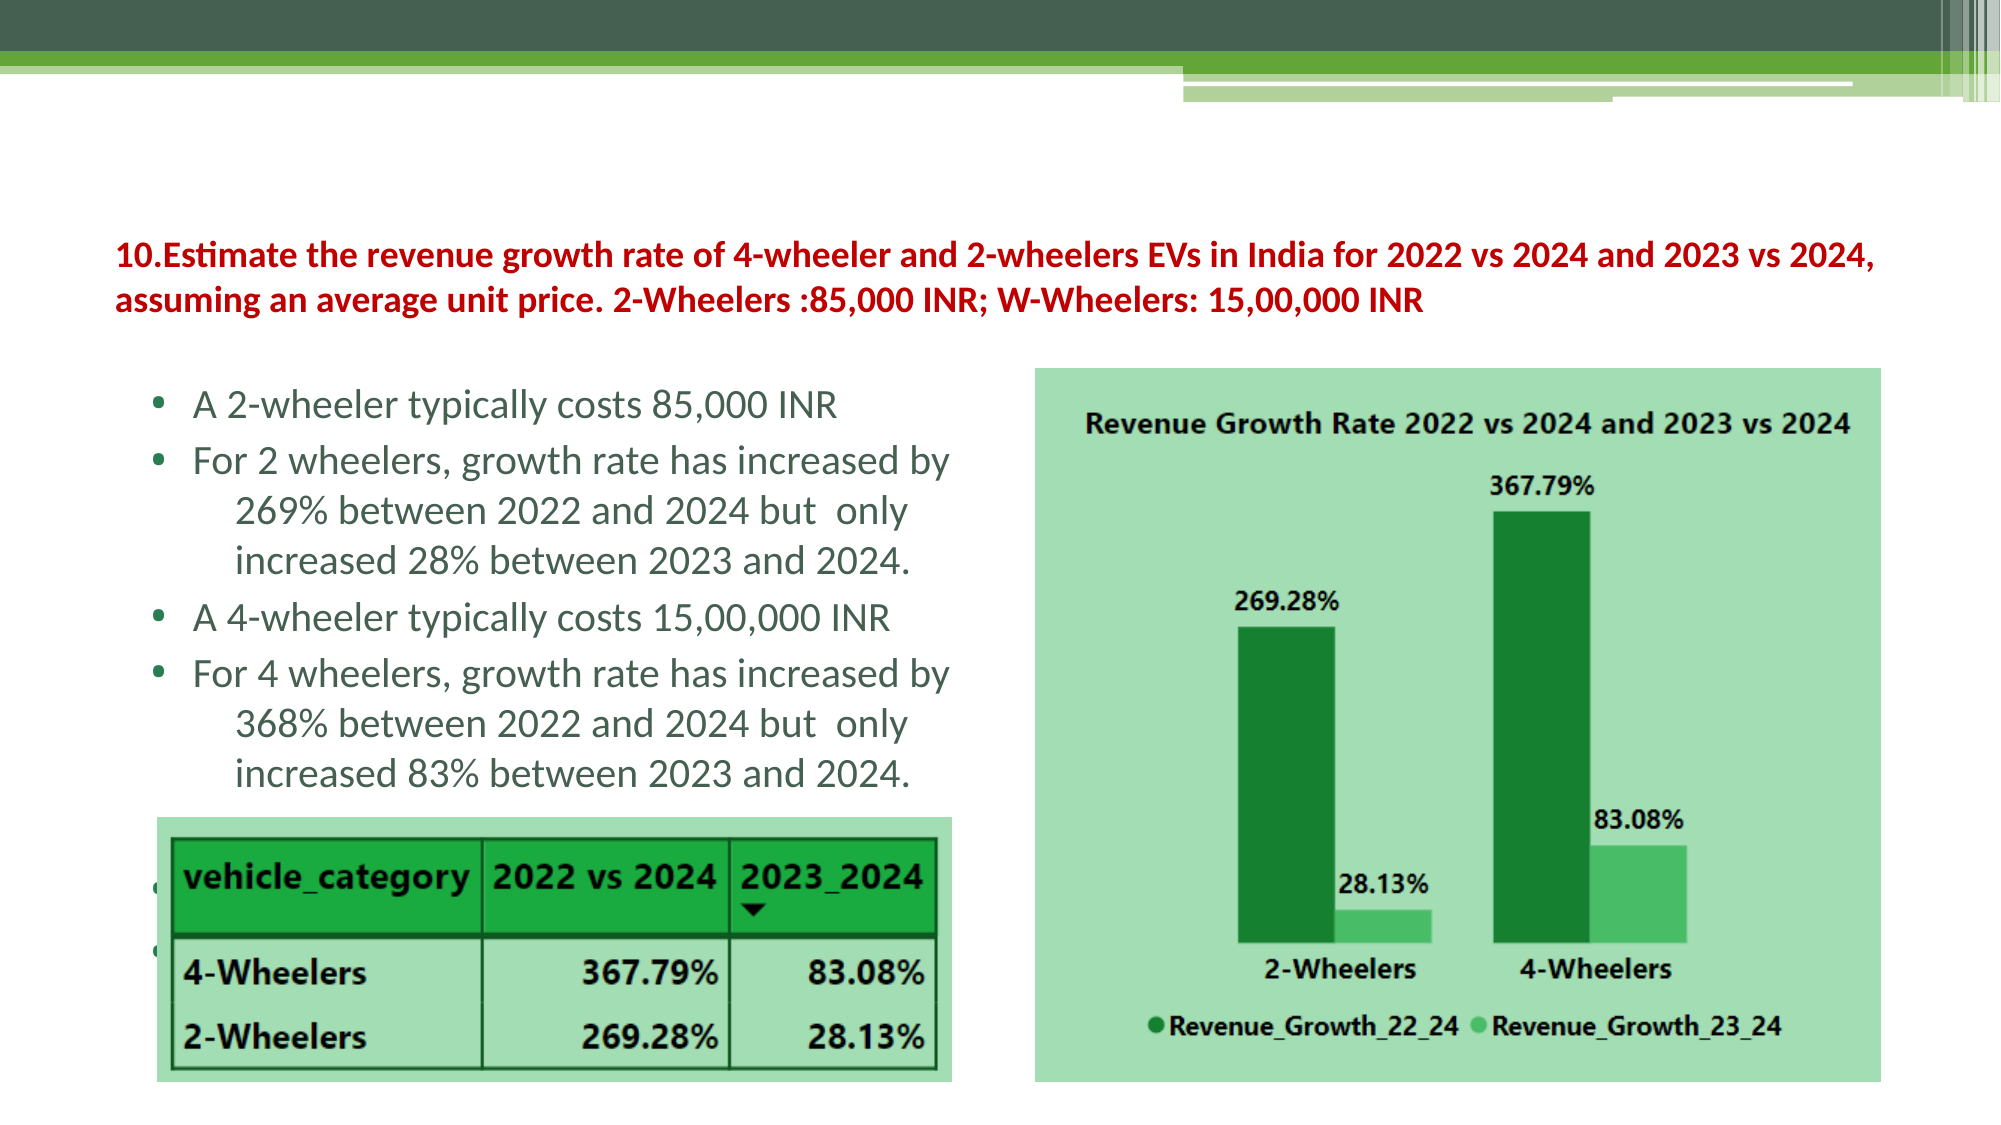

# 10.Estimate the revenue growth rate of 4-wheeler and 2-wheelers EVs in India for 2022 vs 2024 and 2023 vs 2024, assuming an average unit price. 2-Wheelers :85,000 INR; W-Wheelers: 15,00,000 INR
A 2-wheeler typically costs 85,000 INR
For 2 wheelers, growth rate has increased by 269% between 2022 and 2024 but only increased 28% between 2023 and 2024.
A 4-wheeler typically costs 15,00,000 INR
For 4 wheelers, growth rate has increased by 368% between 2022 and 2024 but only increased 83% between 2023 and 2024.